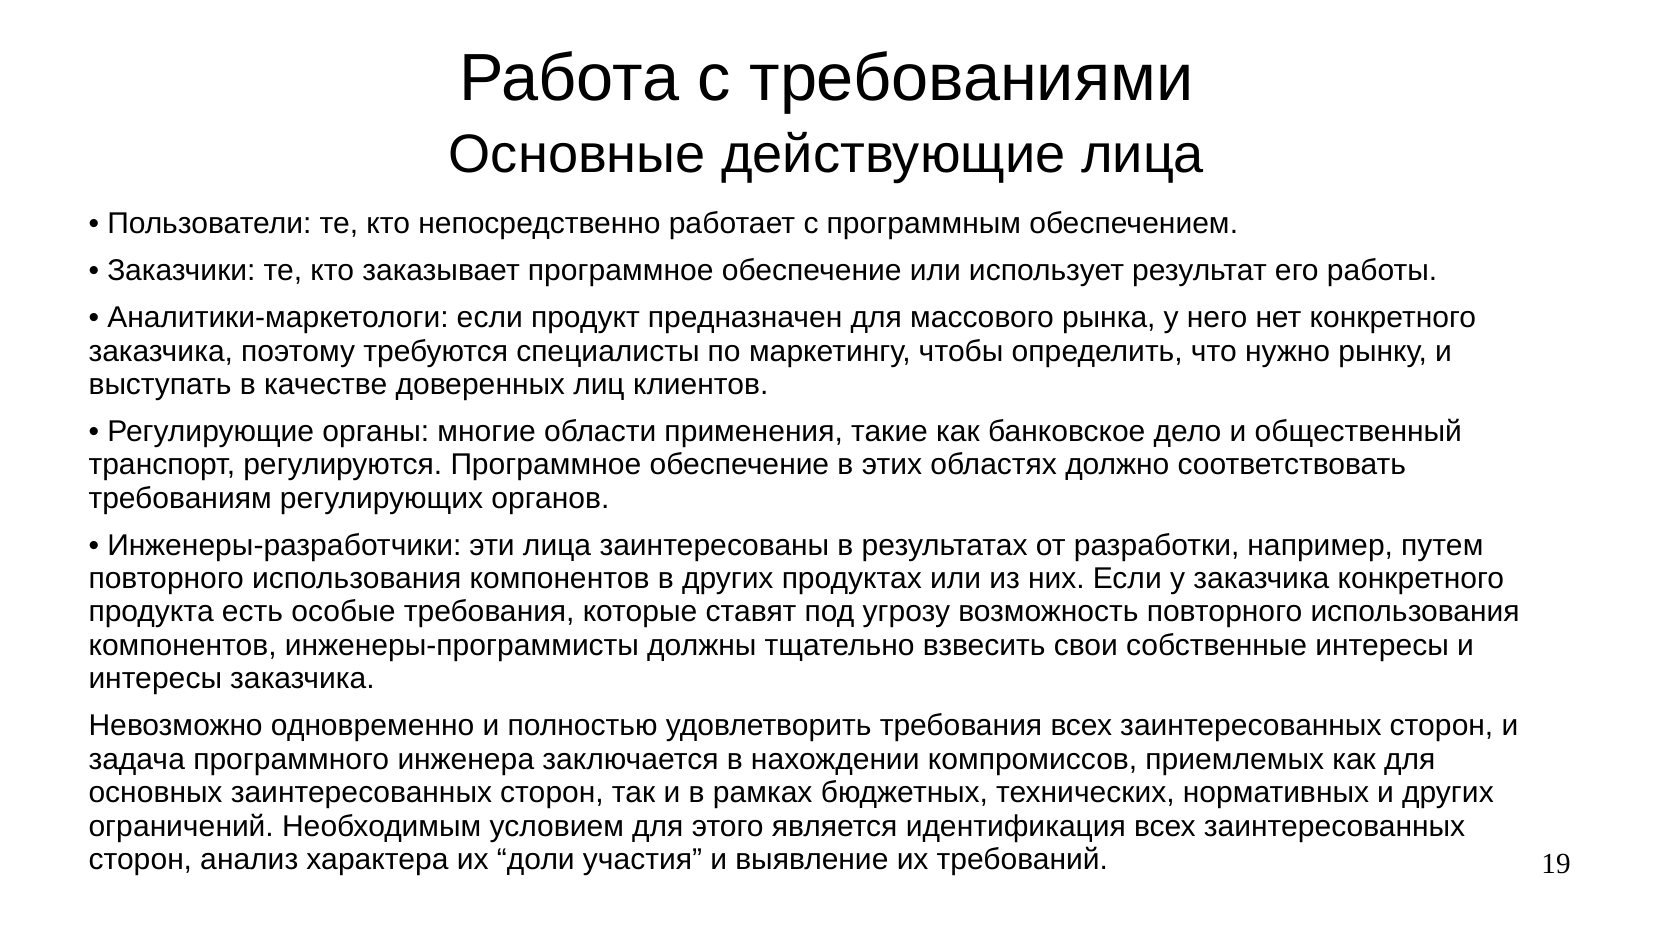

# Работа с требованиями
Основные действующие лица
• Пользователи: те, кто непосредственно работает с программным обеспечением.
• Заказчики: те, кто заказывает программное обеспечение или использует результат его работы.
• Аналитики-маркетологи: если продукт предназначен для массового рынка, у него нет конкретного заказчика, поэтому требуются специалисты по маркетингу, чтобы определить, что нужно рынку, и выступать в качестве доверенных лиц клиентов.
• Регулирующие органы: многие области применения, такие как банковское дело и общественный транспорт, регулируются. Программное обеспечение в этих областях должно соответствовать требованиям регулирующих органов.
• Инженеры-разработчики: эти лица заинтересованы в результатах от разработки, например, путем повторного использования компонентов в других продуктах или из них. Если у заказчика конкретного продукта есть особые требования, которые ставят под угрозу возможность повторного использования компонентов, инженеры-программисты должны тщательно взвесить свои собственные интересы и интересы заказчика.
Невозможно одновременно и полностью удовлетворить требования всех заинтересованных сторон, и задача программного инженера заключается в нахождении компромиссов, приемлемых как для основных заинтересованных сторон, так и в рамках бюджетных, технических, нормативных и других ограничений. Необходимым условием для этого является идентификация всех заинтересованных сторон, анализ характера их “доли участия” и выявление их требований.
19